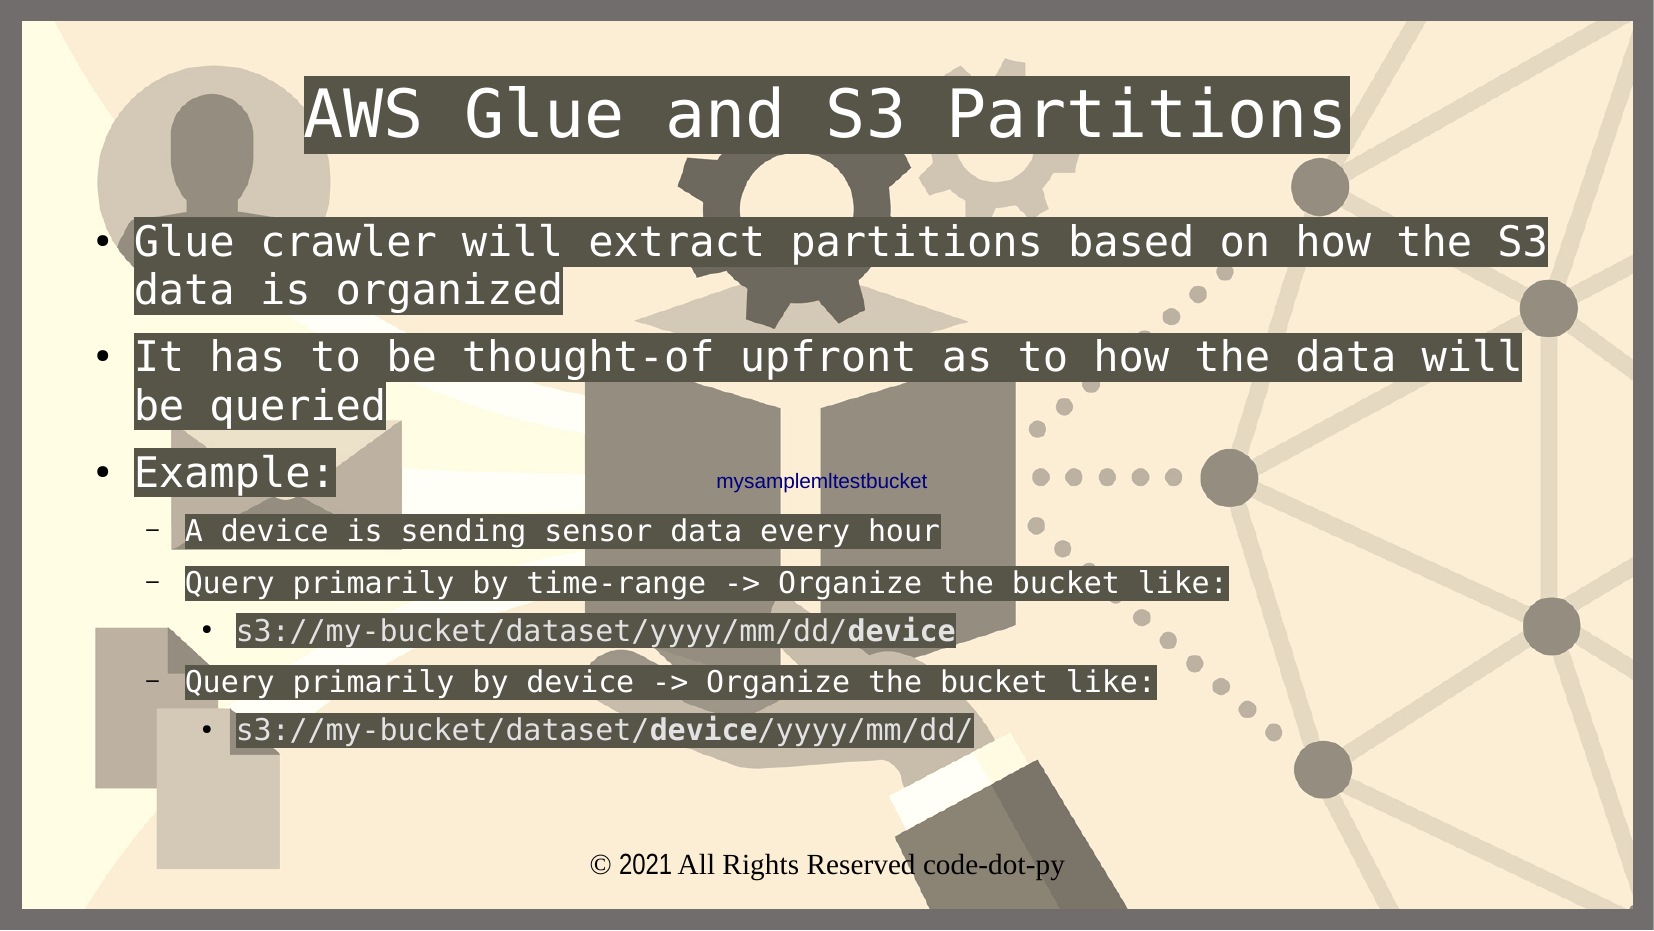

# AWS Glue and S3 Partitions
Glue crawler will extract partitions based on how the S3 data is organized
It has to be thought-of upfront as to how the data will be queried
Example:
A device is sending sensor data every hour
Query primarily by time-range -> Organize the bucket like:
s3://my-bucket/dataset/yyyy/mm/dd/device
Query primarily by device -> Organize the bucket like:
s3://my-bucket/dataset/device/yyyy/mm/dd/
mysamplemltestbucket